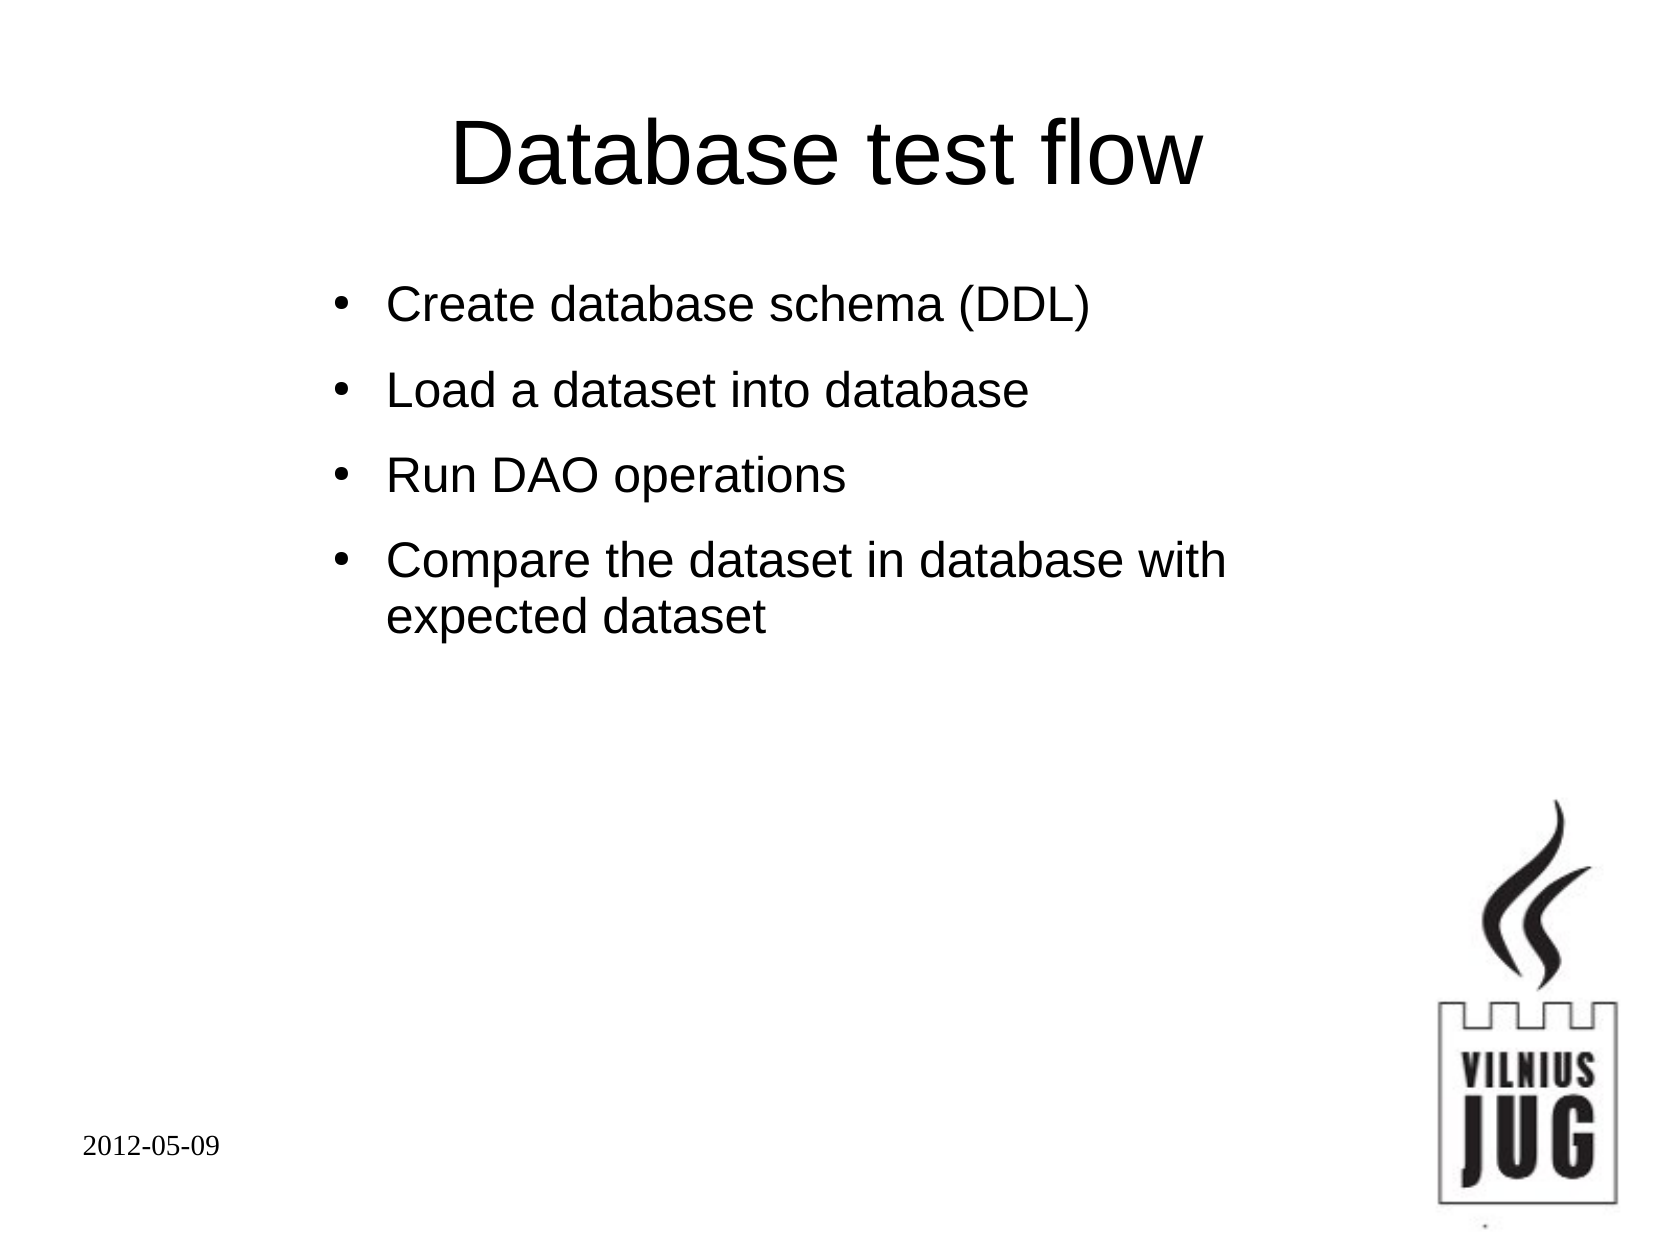

Database test flow
# Create database schema (DDL)
Load a dataset into database
Run DAO operations
Compare the dataset in database with expected dataset
2012-05-09